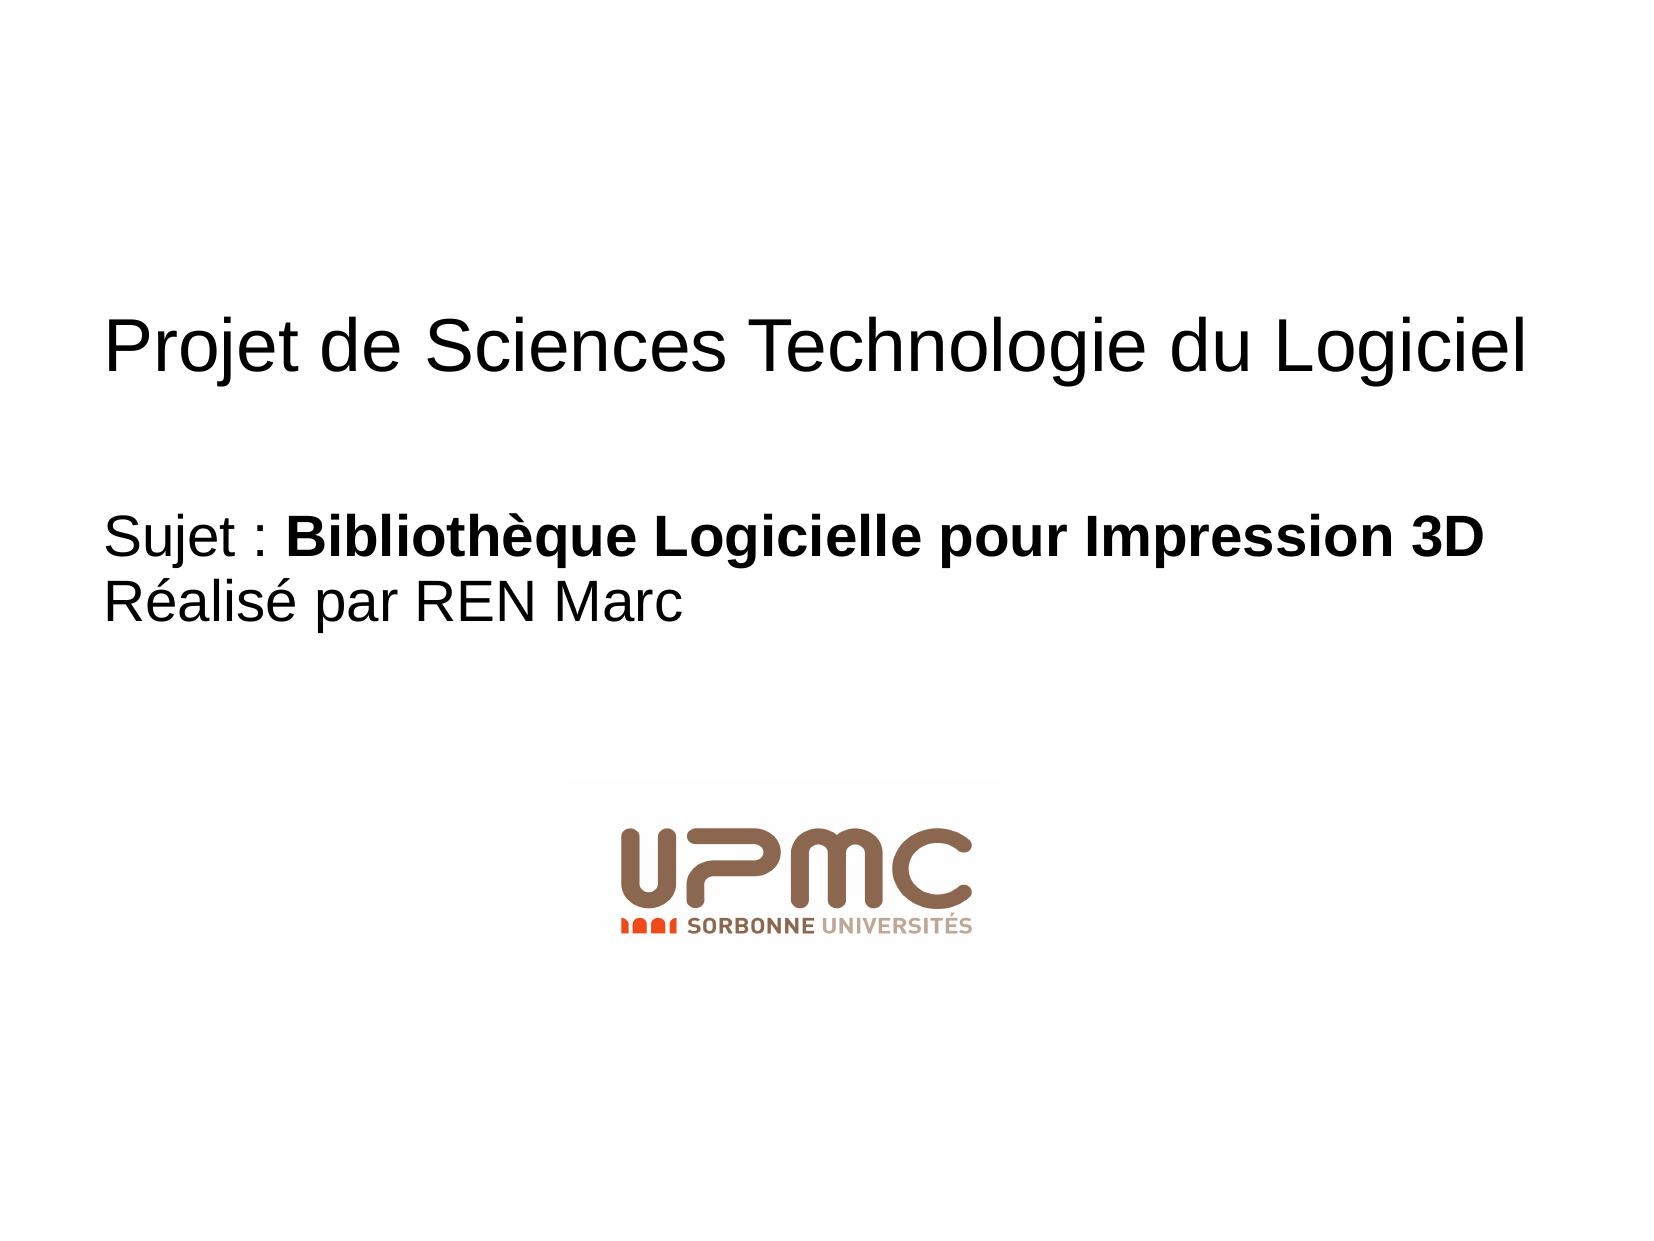

Projet de Sciences Technologie du Logiciel
Sujet : Bibliothèque Logicielle pour Impression 3D
Réalisé par REN Marc